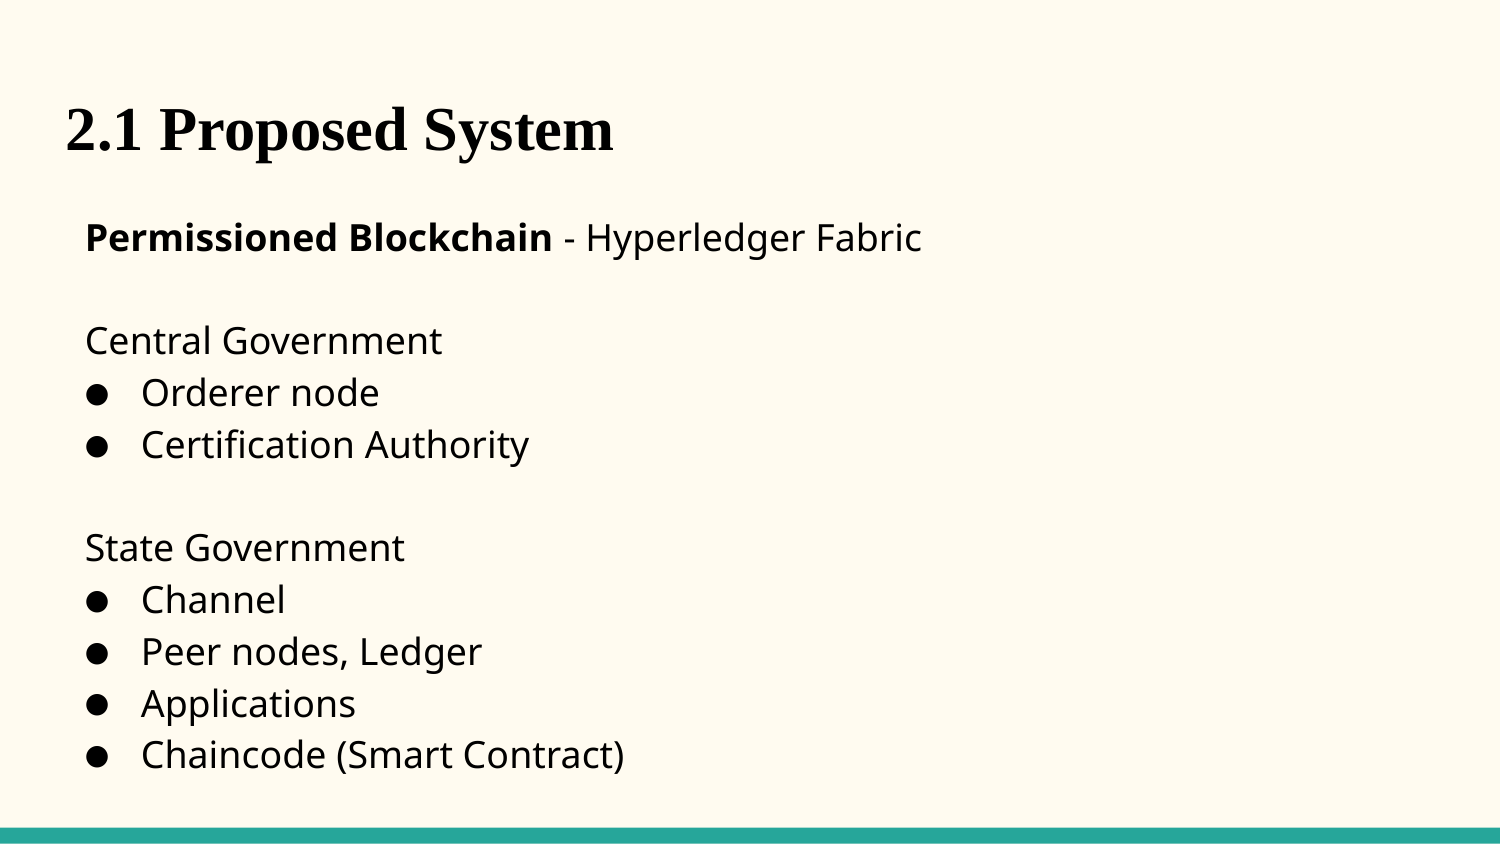

2.1 Proposed System
Permissioned Blockchain - Hyperledger Fabric
Central Government
Orderer node
Certification Authority
State Government
Channel
Peer nodes, Ledger
Applications
Chaincode (Smart Contract)